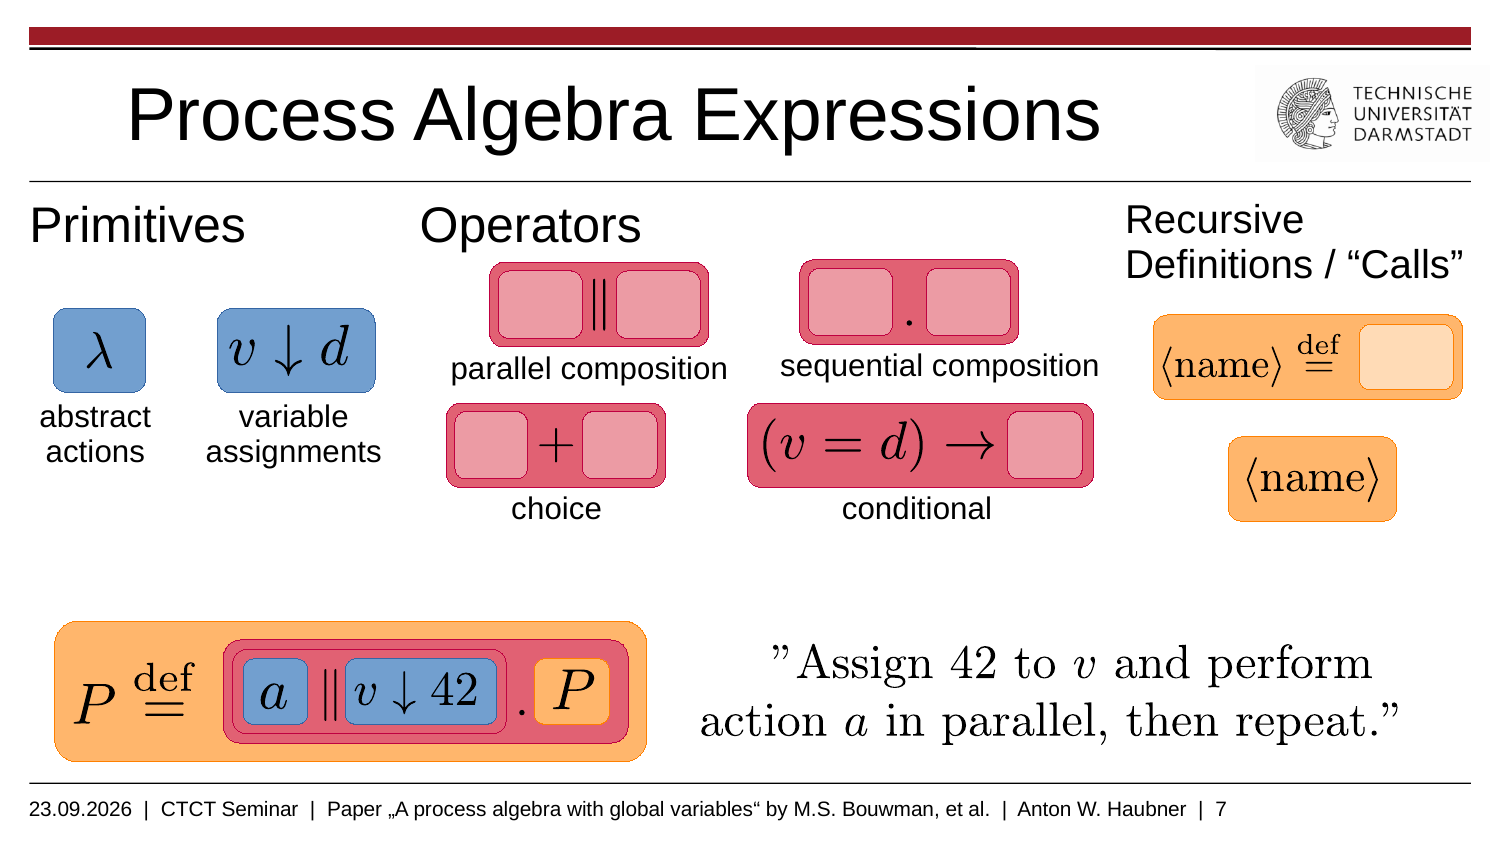

# Process Algebra Expressions
Recursive
Definitions / “Calls”
Primitives
Operators
sequential composition
parallel composition
abstract
actions
variable assignments
choice
conditional